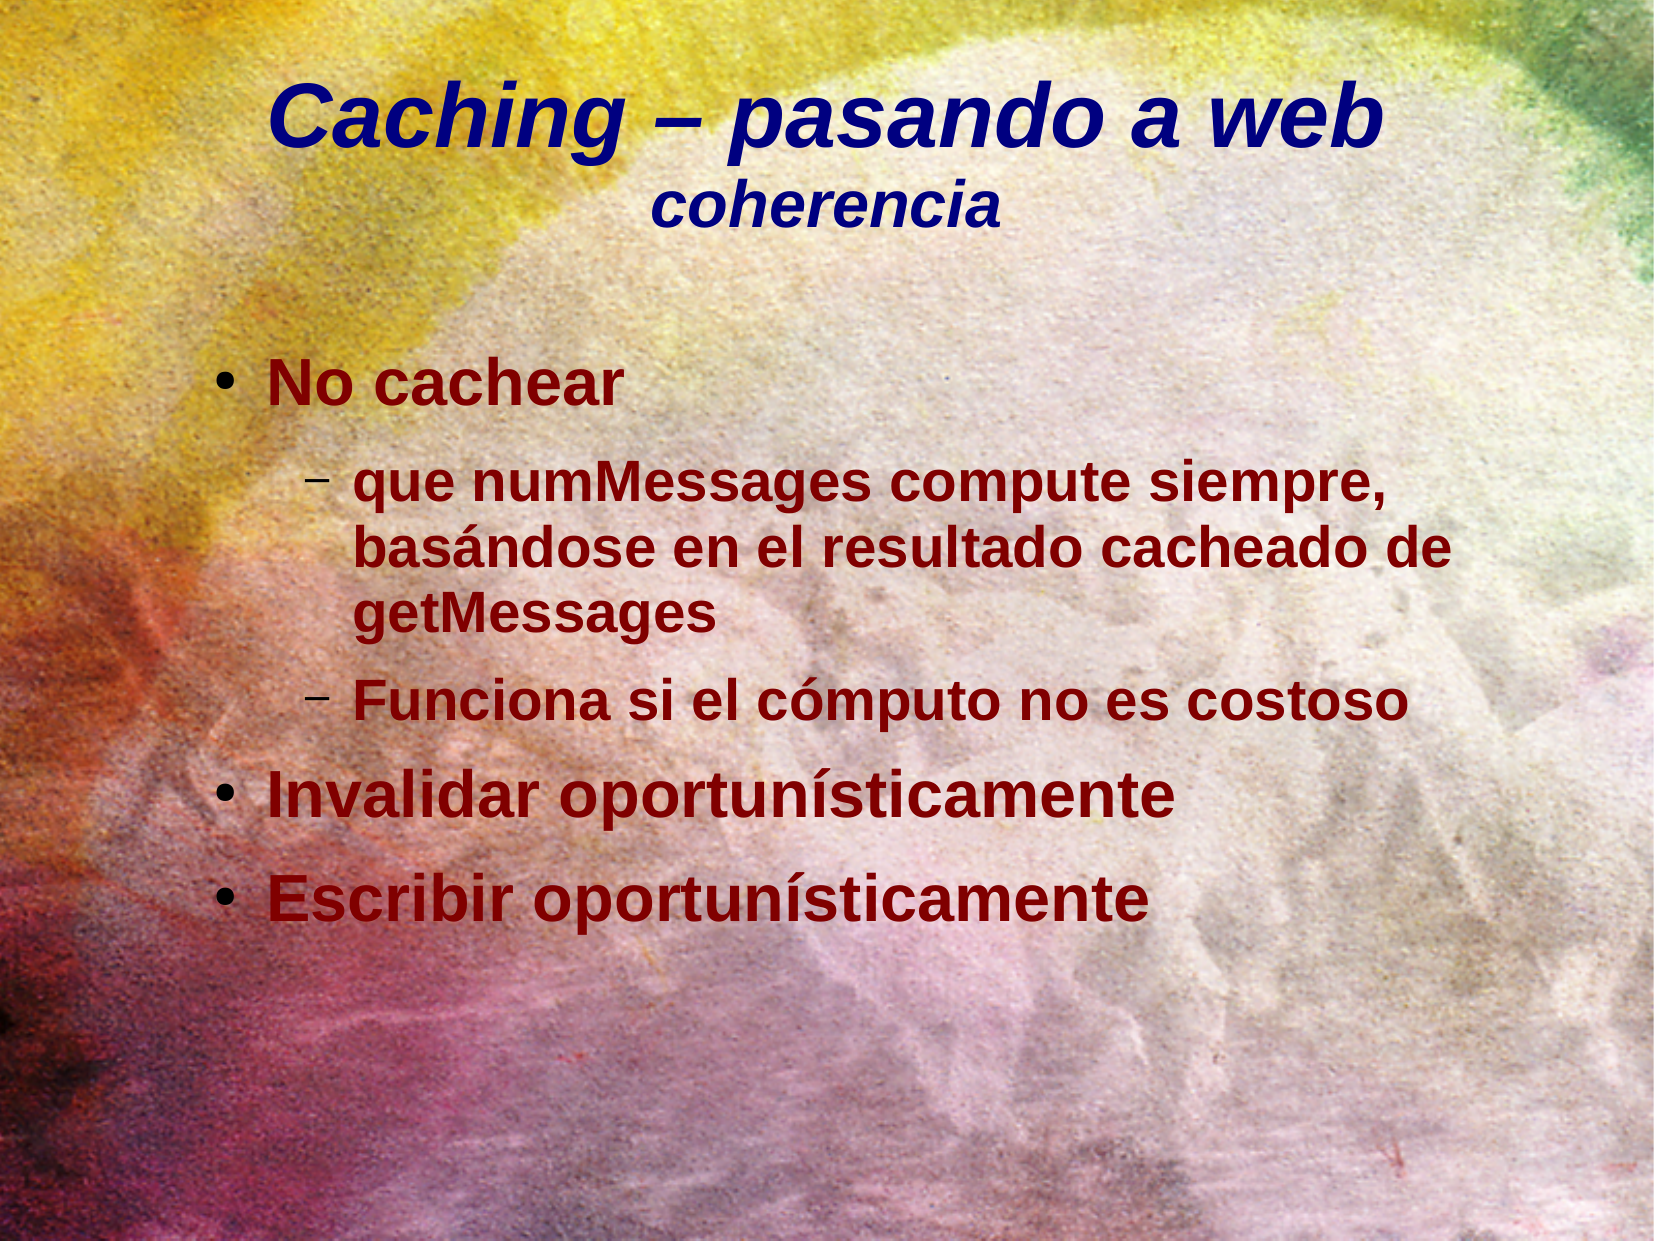

# Caching – pasando a web coherencia
No cachear
que numMessages compute siempre, basándose en el resultado cacheado de getMessages
Funciona si el cómputo no es costoso
Invalidar oportunísticamente
Escribir oportunísticamente